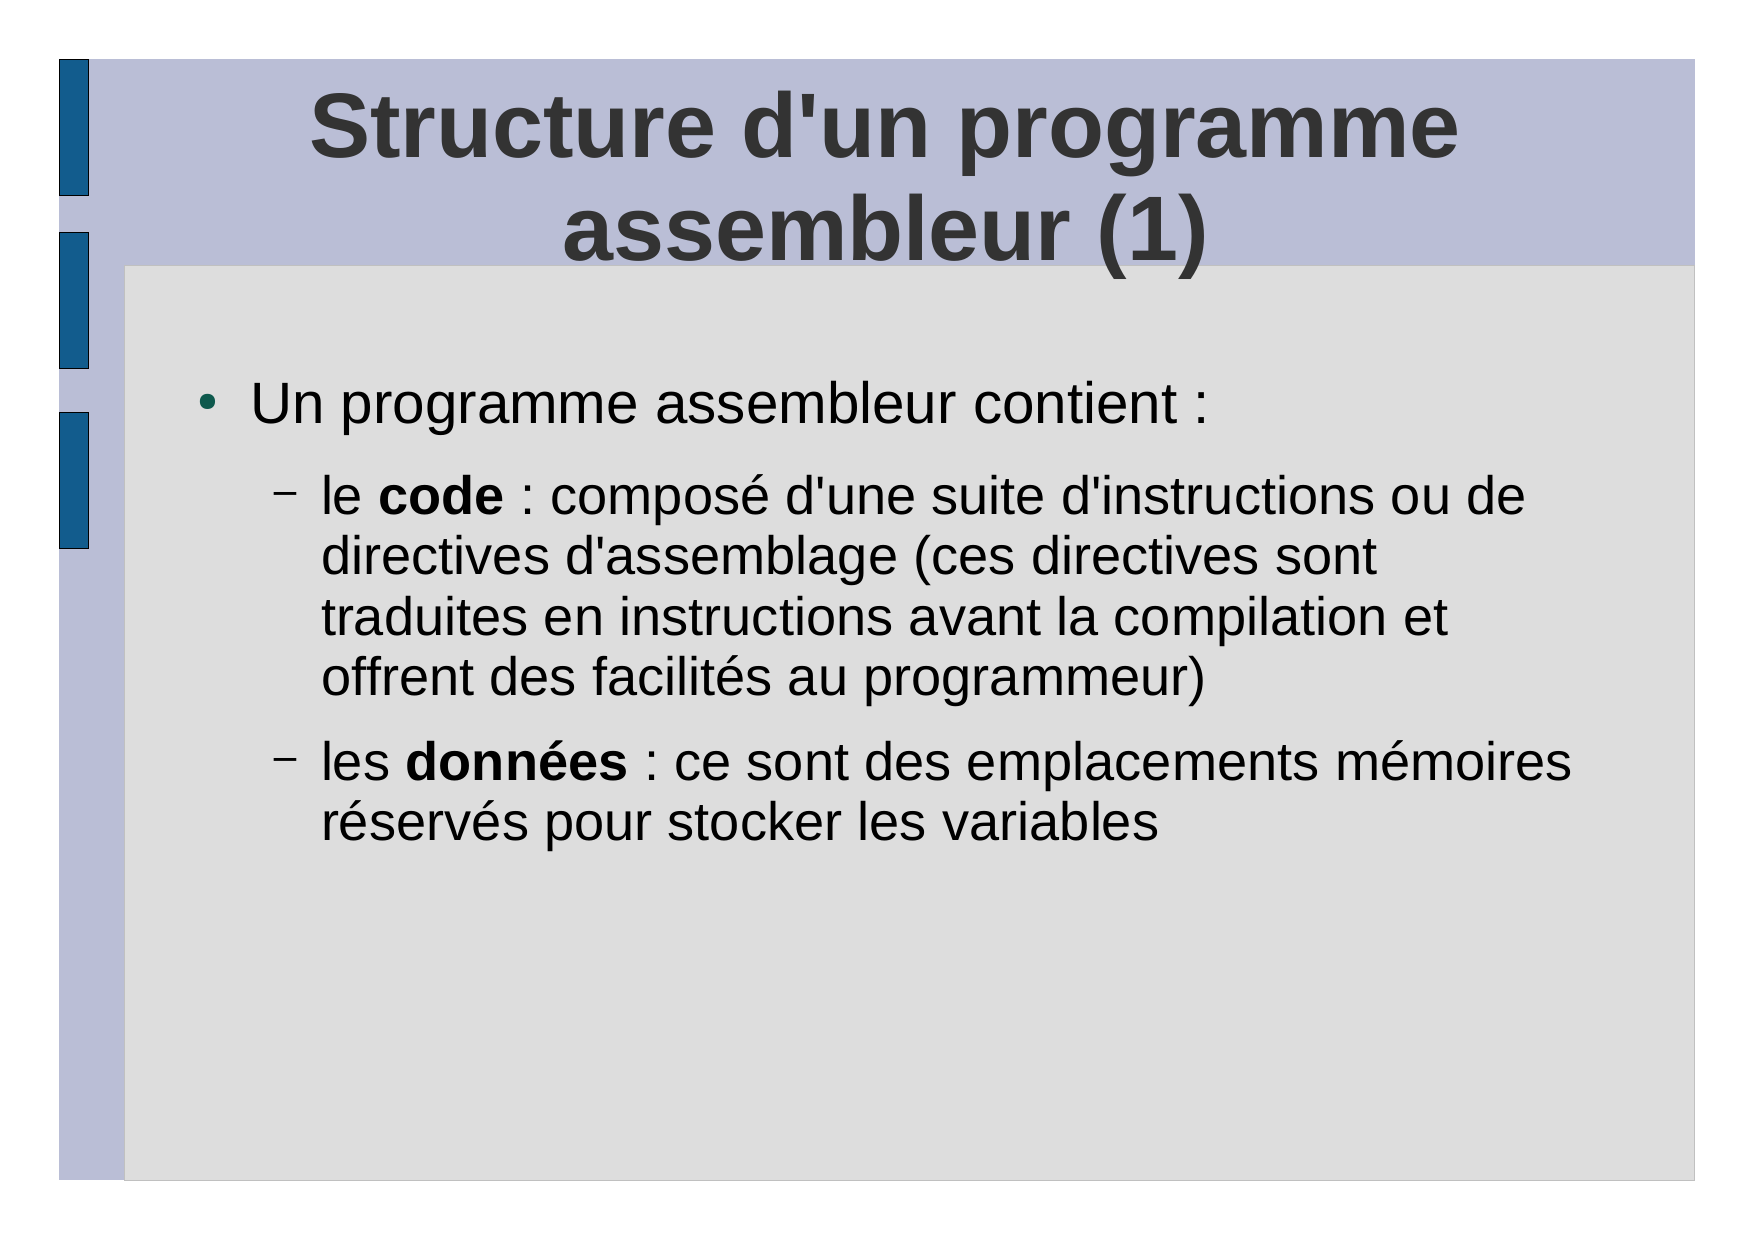

# Structure d'un programme assembleur (1)
Un programme assembleur contient :
le code : composé d'une suite d'instructions ou de directives d'assemblage (ces directives sont traduites en instructions avant la compilation et offrent des facilités au programmeur)
les données : ce sont des emplacements mémoires réservés pour stocker les variables